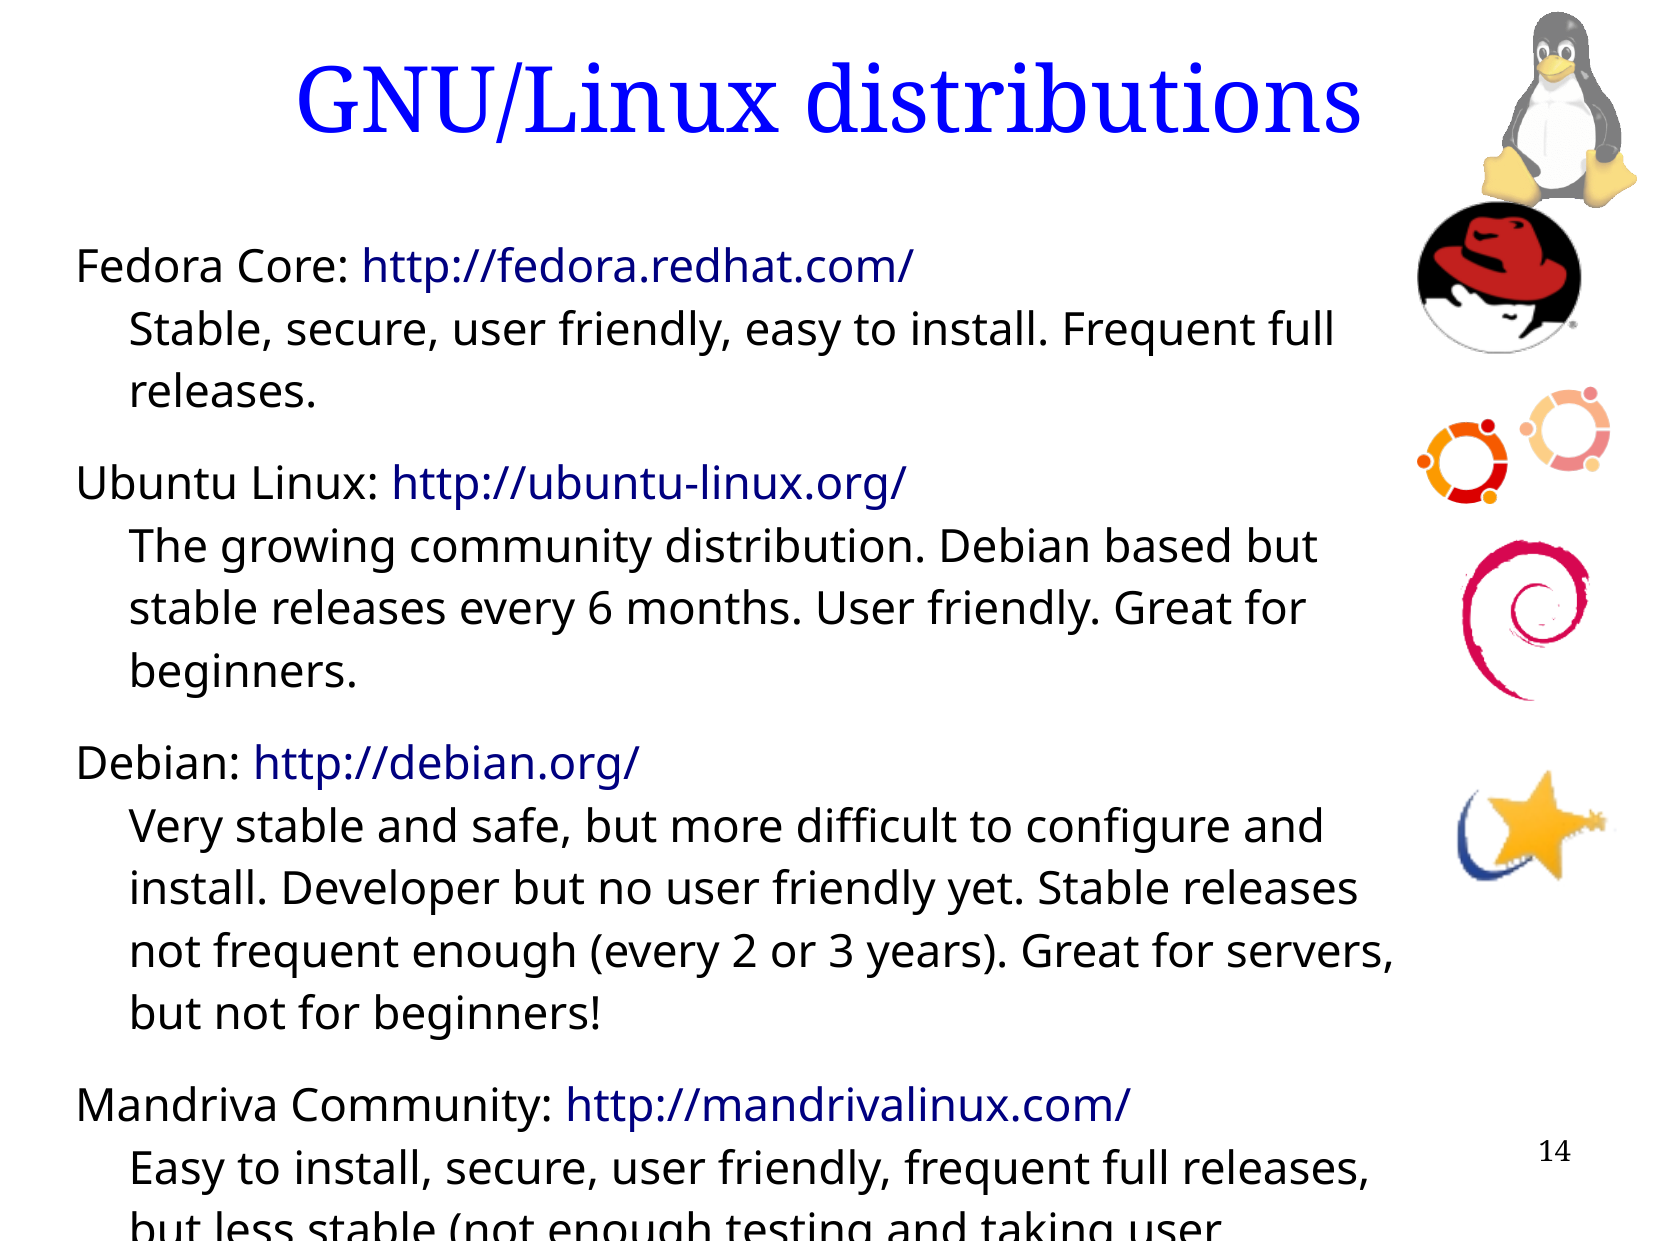

# GNU/Linux distributions
Fedora Core: http://fedora.redhat.com/
Stable, secure, user friendly, easy to install. Frequent full releases.
Ubuntu Linux: http://ubuntu-linux.org/
The growing community distribution. Debian based but stable releases every 6 months. User friendly. Great for beginners.
Debian: http://debian.org/
Very stable and safe, but more difficult to configure and install. Developer but no user friendly yet. Stable releases not frequent enough (every 2 or 3 years). Great for servers, but not for beginners!
Mandriva Community: http://mandrivalinux.com/
Easy to install, secure, user friendly, frequent full releases, but less stable (not enough testing and taking user feedback into account).
More than 200 Distributions
14